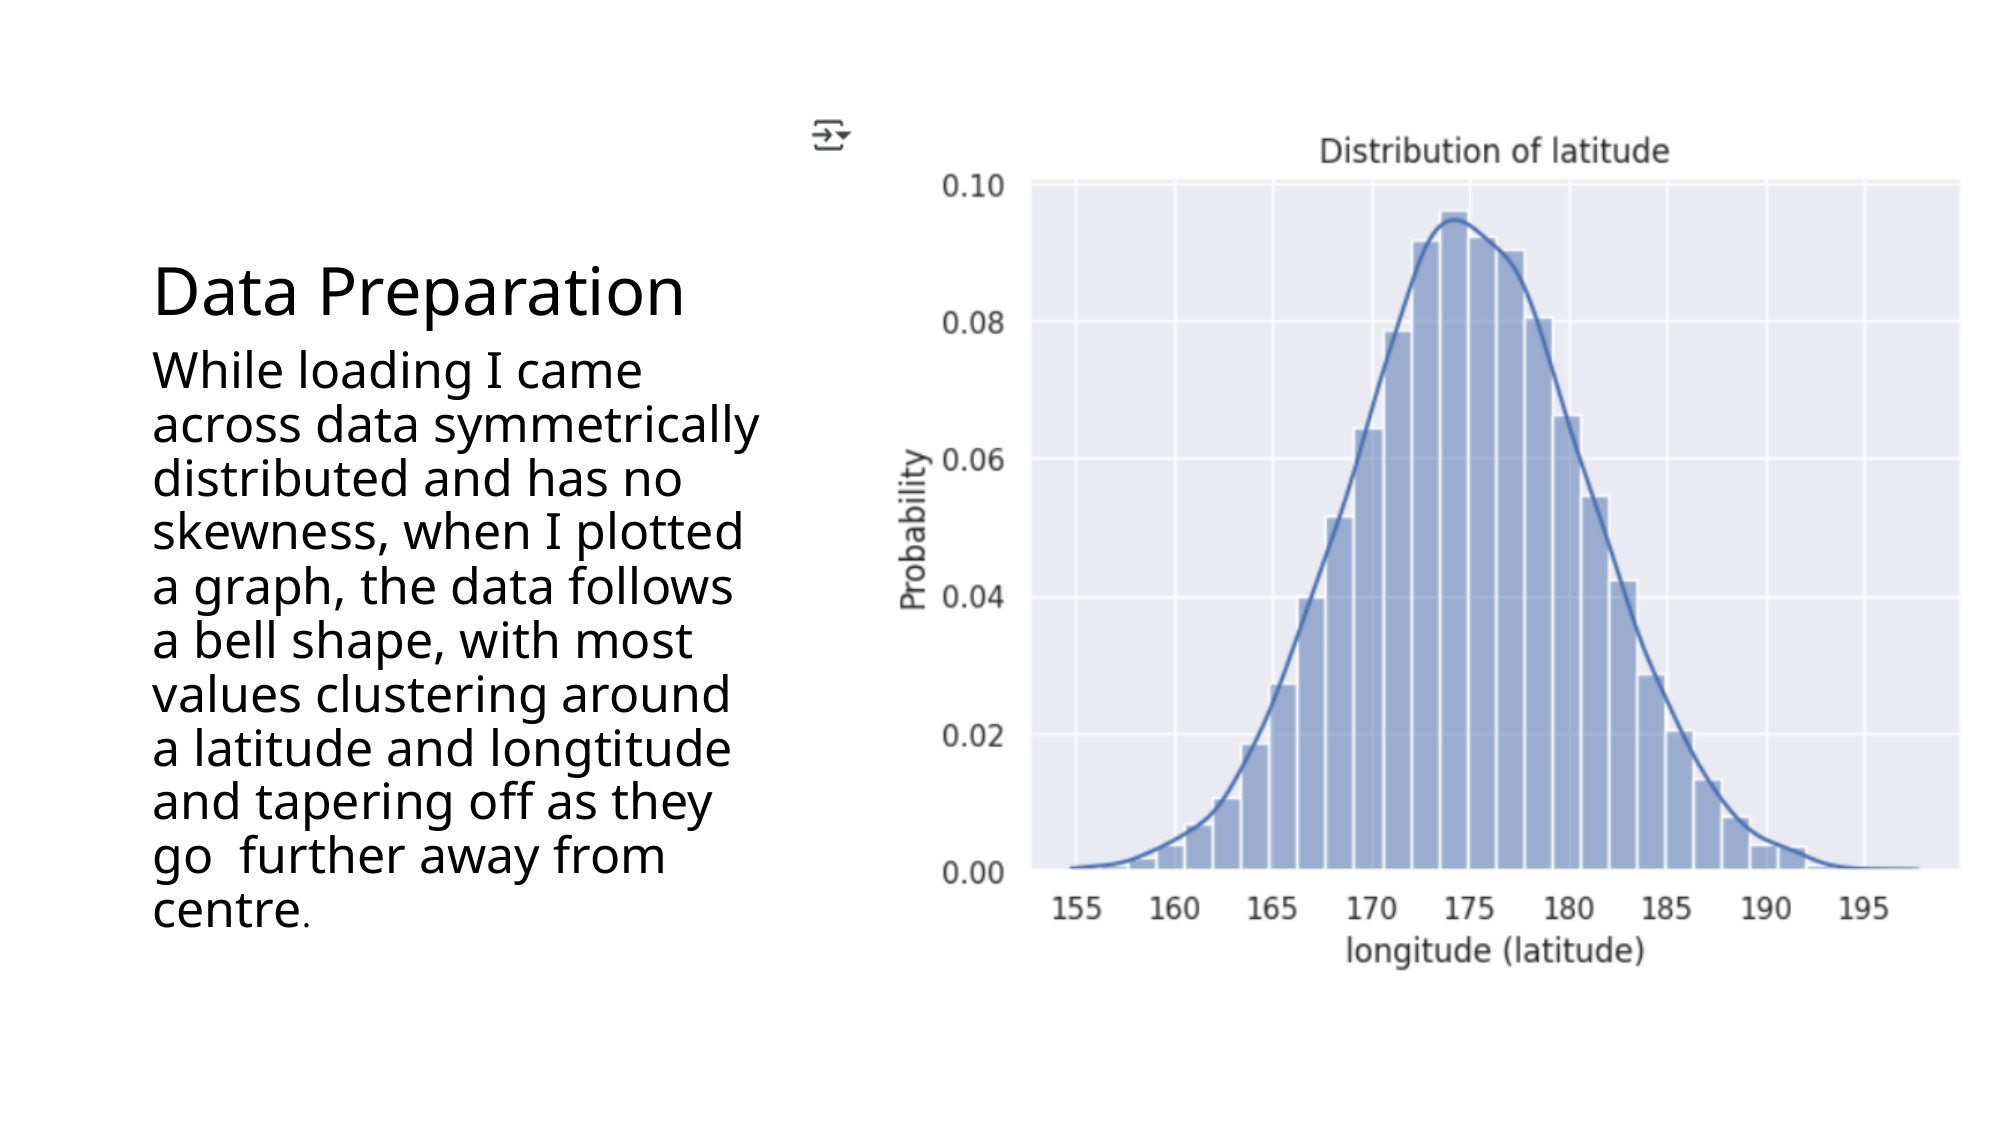

# Data Preparation
While loading I came across data symmetrically distributed and has no skewness, when I plotted a graph, the data follows a bell shape, with most values clustering around a latitude and longtitude and tapering off as they go further away from centre.